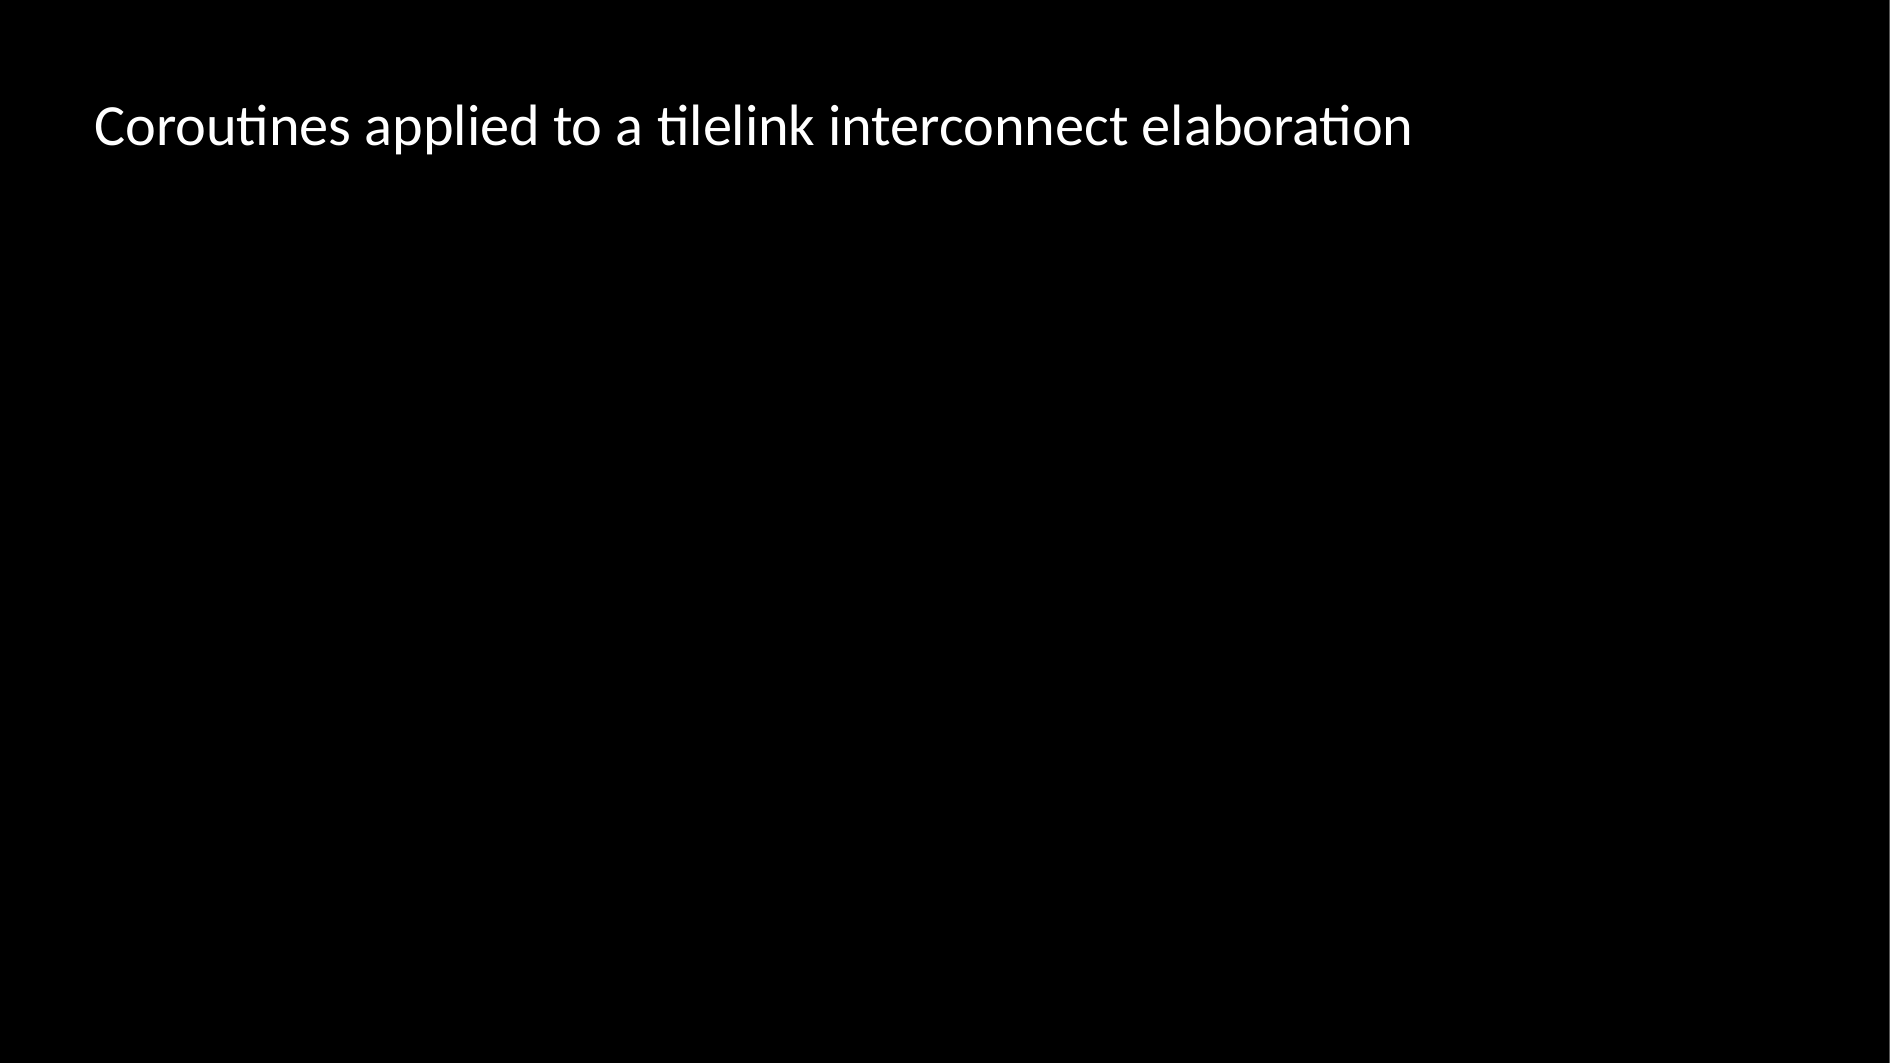

# Coroutines applied to a tilelink interconnect elaboration